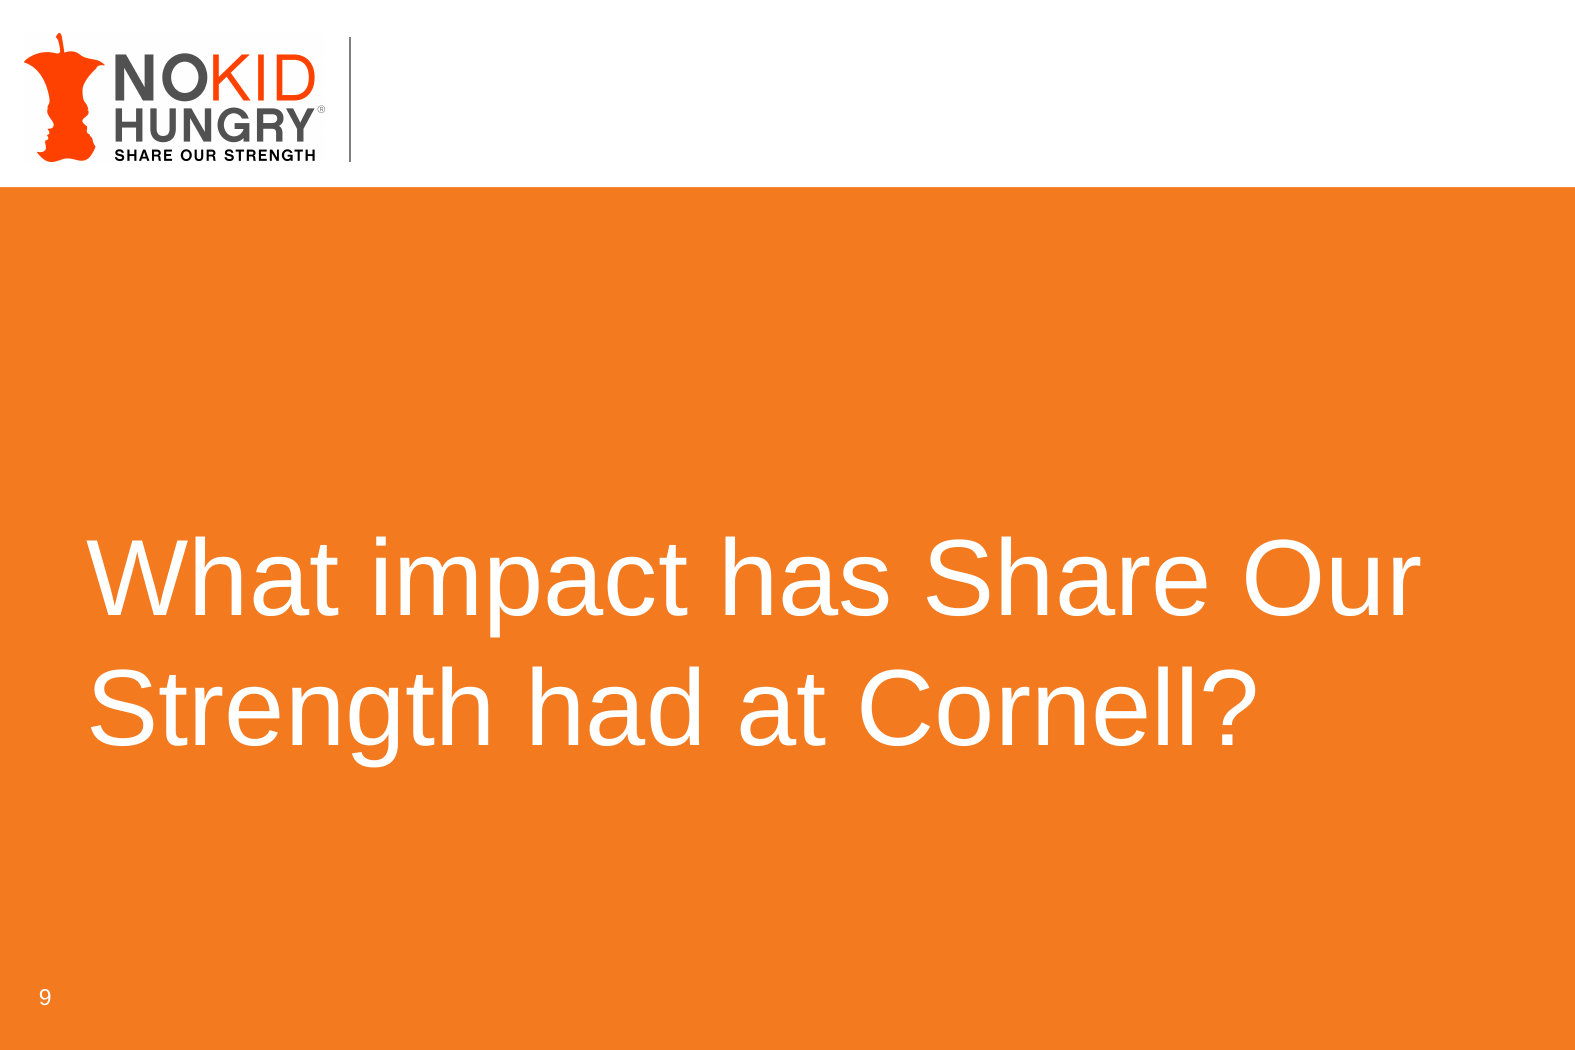

# What impact has Share Our Strength had at Cornell?